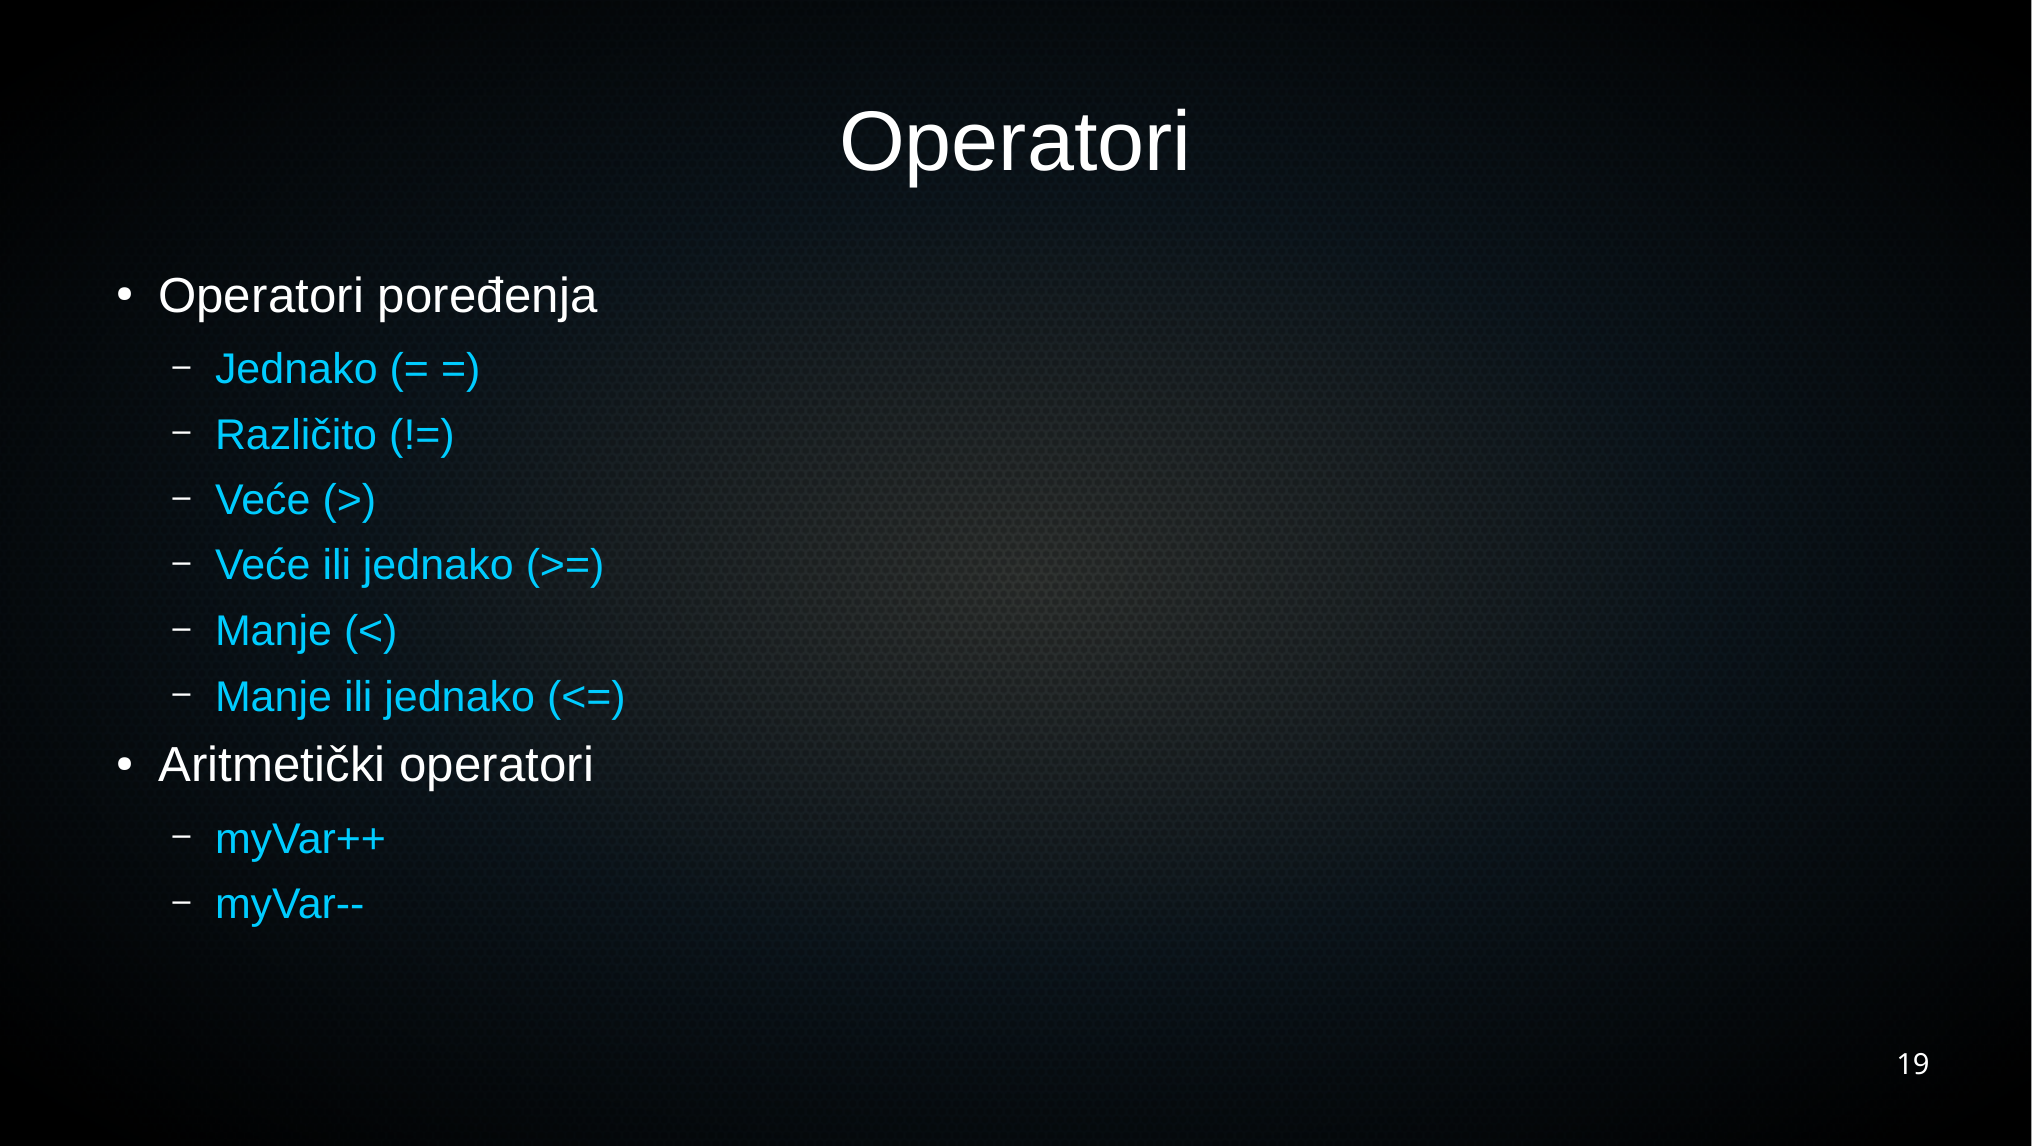

# Operatori
Operatori poređenja
Jednako (= =)
Različito (!=)
Veće (>)
Veće ili jednako (>=)
Manje (<)
Manje ili jednako (<=)
Aritmetički operatori
myVar++
myVar--
19